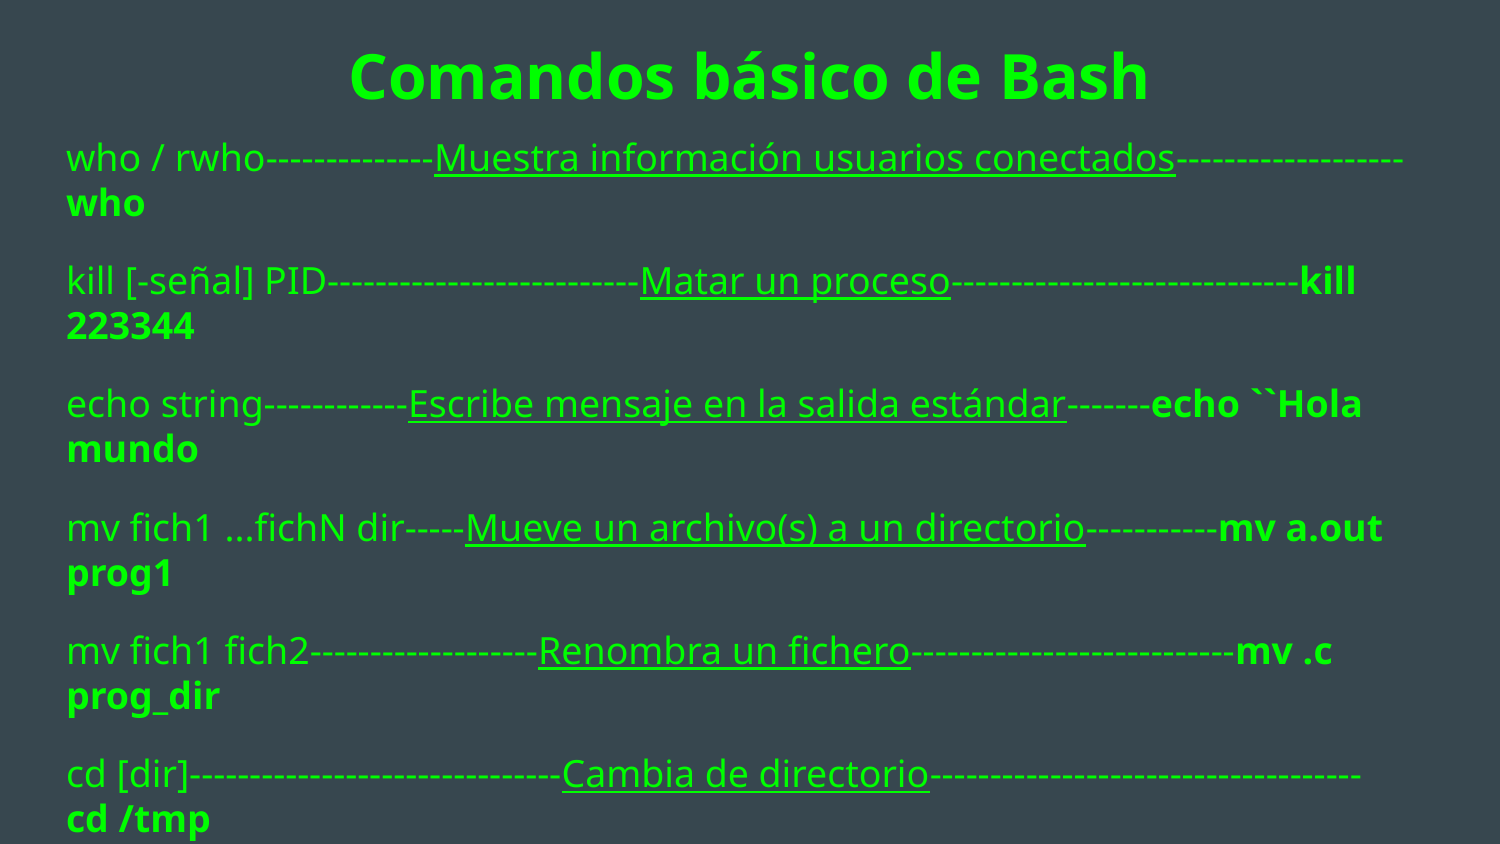

# Comandos básico de Bash
who / rwho--------------Muestra información usuarios conectados-------------------who
kill [-señal] PID--------------------------Matar un proceso-----------------------------kill 223344
echo string------------Escribe mensaje en la salida estándar-------echo ``Hola mundo
mv fich1 ...fichN dir-----Mueve un archivo(s) a un directorio-----------mv a.out prog1
mv fich1 fich2-------------------Renombra un fichero---------------------------mv .c prog_dir
cd [dir]-------------------------------Cambia de directorio------------------------------------cd /tmp
chmod permisos fich----Cambia los permisos de un archivo-----chmod +x miscript
glxgears------------------------------------Para saber el rendimiento (frames x segundo)